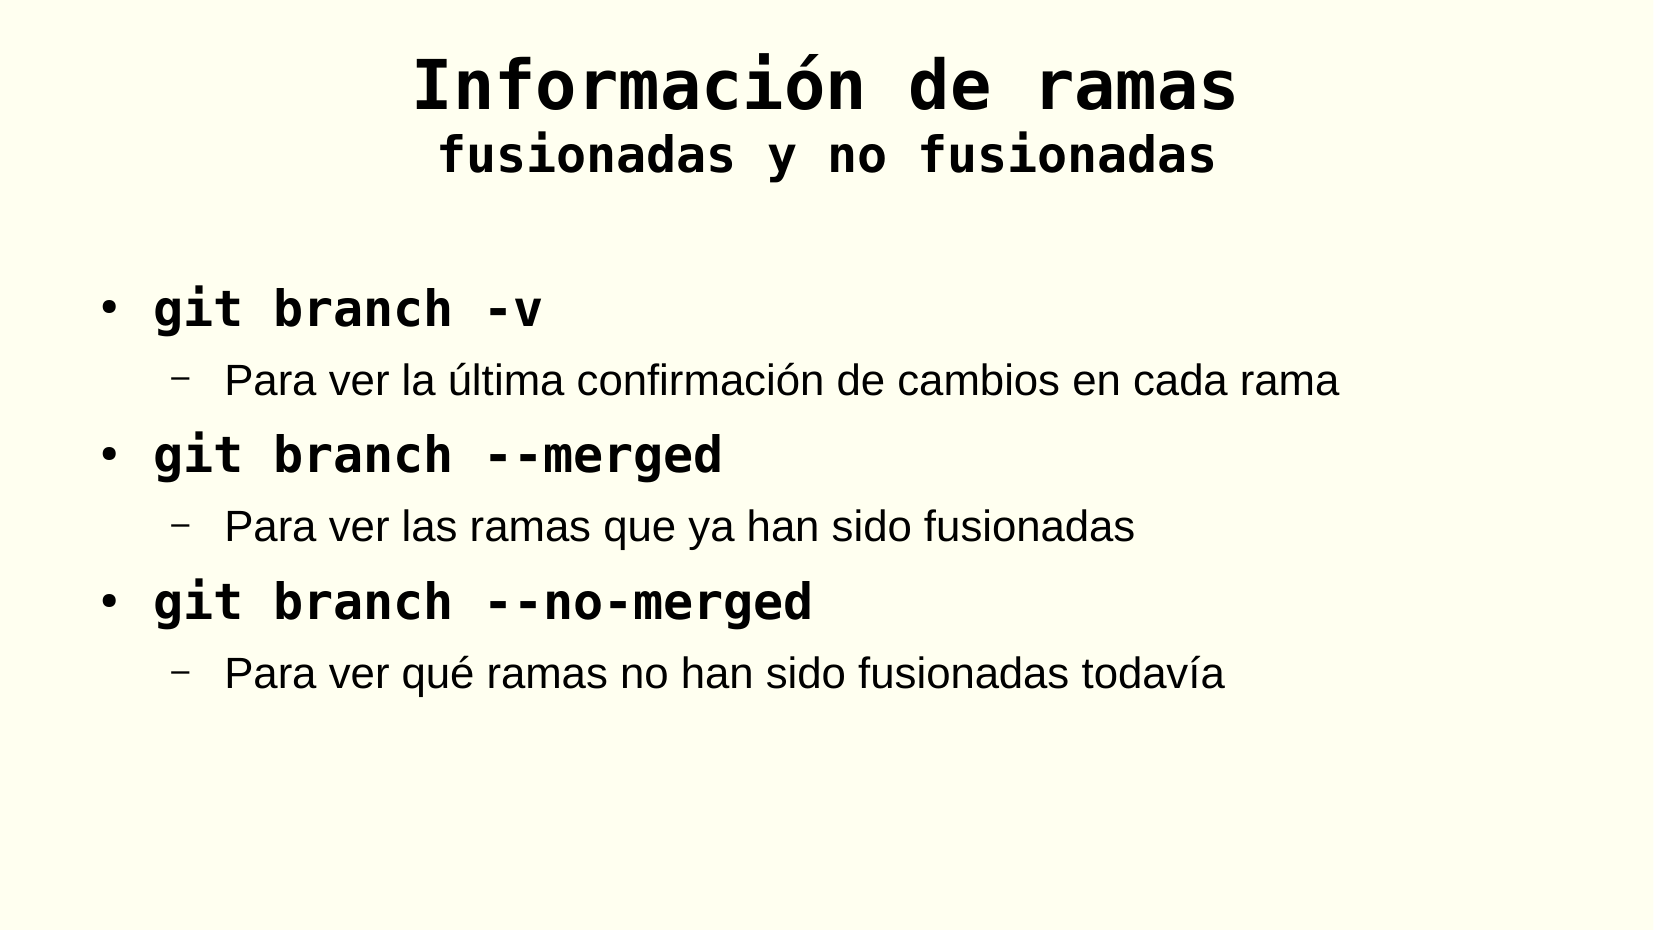

# Información de ramas fusionadas y no fusionadas
git branch -v
Para ver la última confirmación de cambios en cada rama
git branch --merged
Para ver las ramas que ya han sido fusionadas
git branch --no-merged
Para ver qué ramas no han sido fusionadas todavía